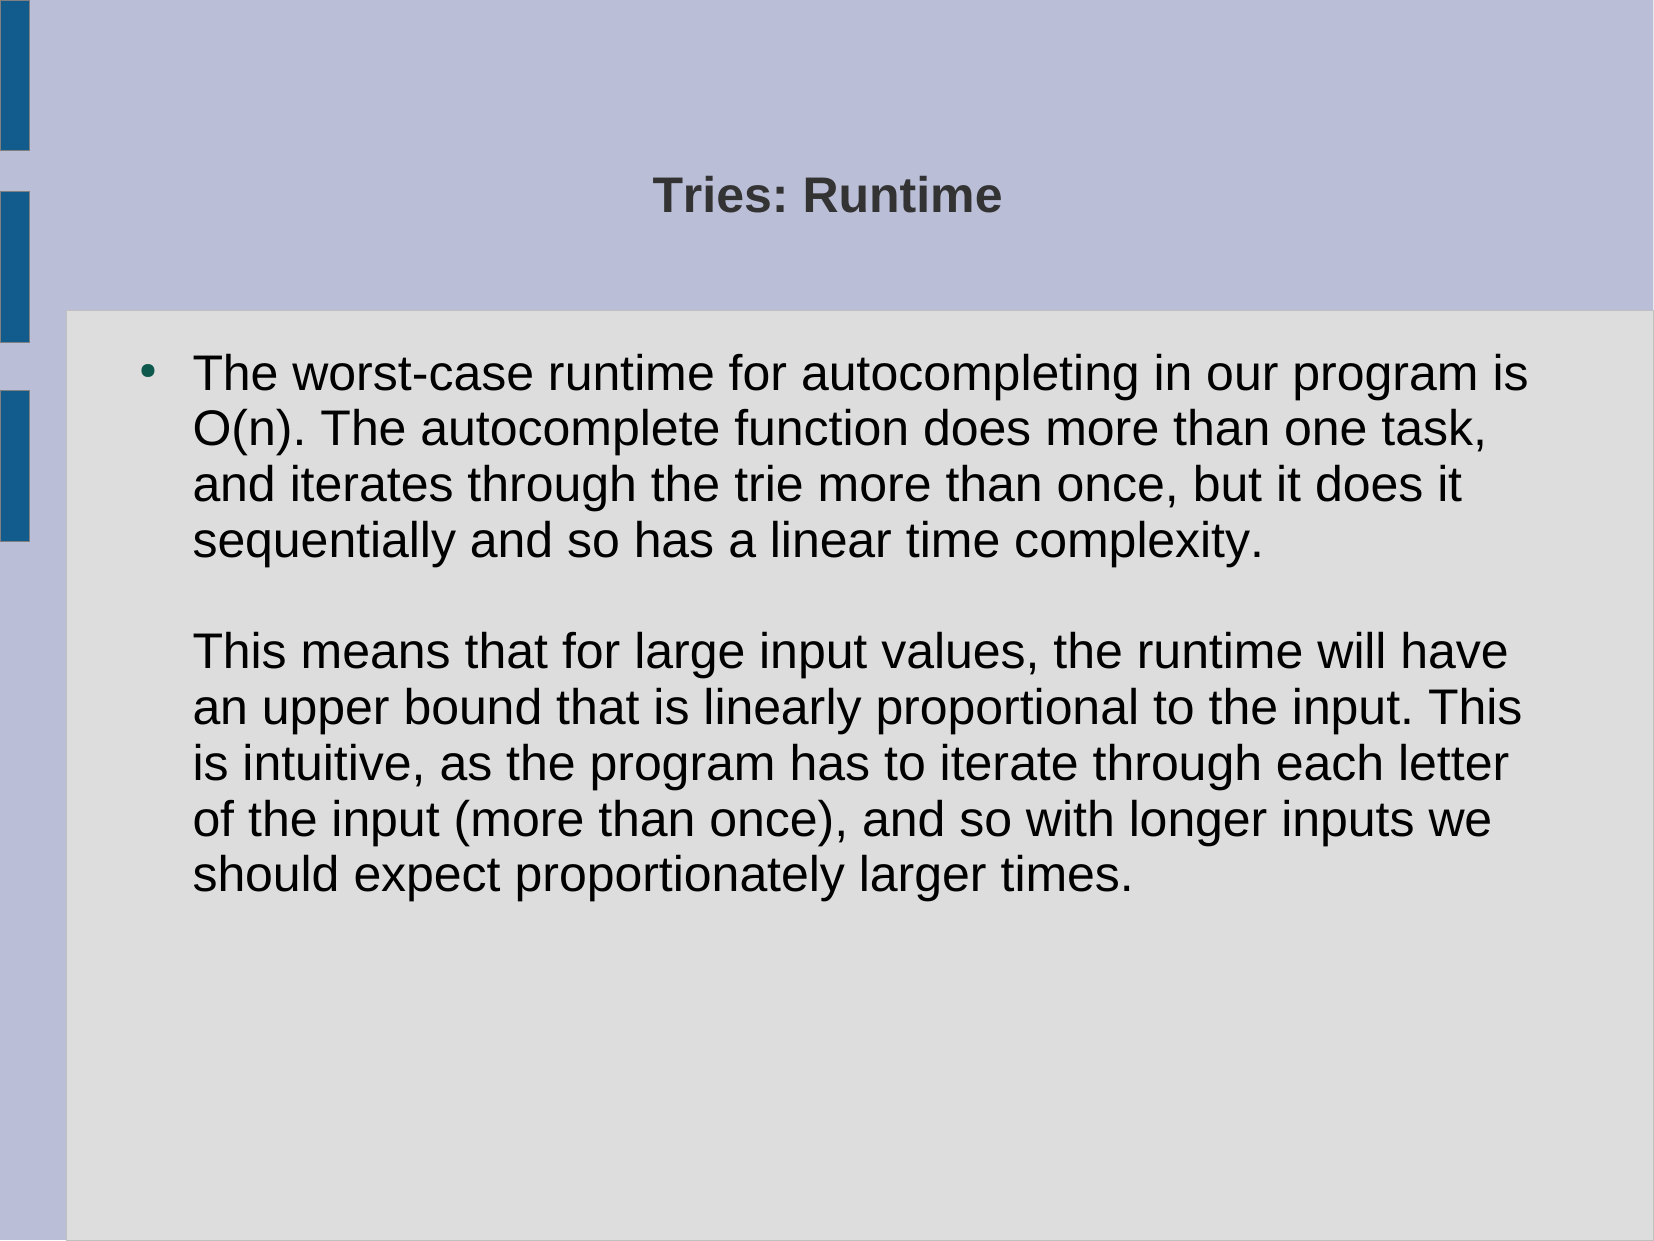

# Tries: Runtime
The worst-case runtime for autocompleting in our program is O(n). The autocomplete function does more than one task, and iterates through the trie more than once, but it does it sequentially and so has a linear time complexity.
This means that for large input values, the runtime will have an upper bound that is linearly proportional to the input. This is intuitive, as the program has to iterate through each letter of the input (more than once), and so with longer inputs we should expect proportionately larger times.